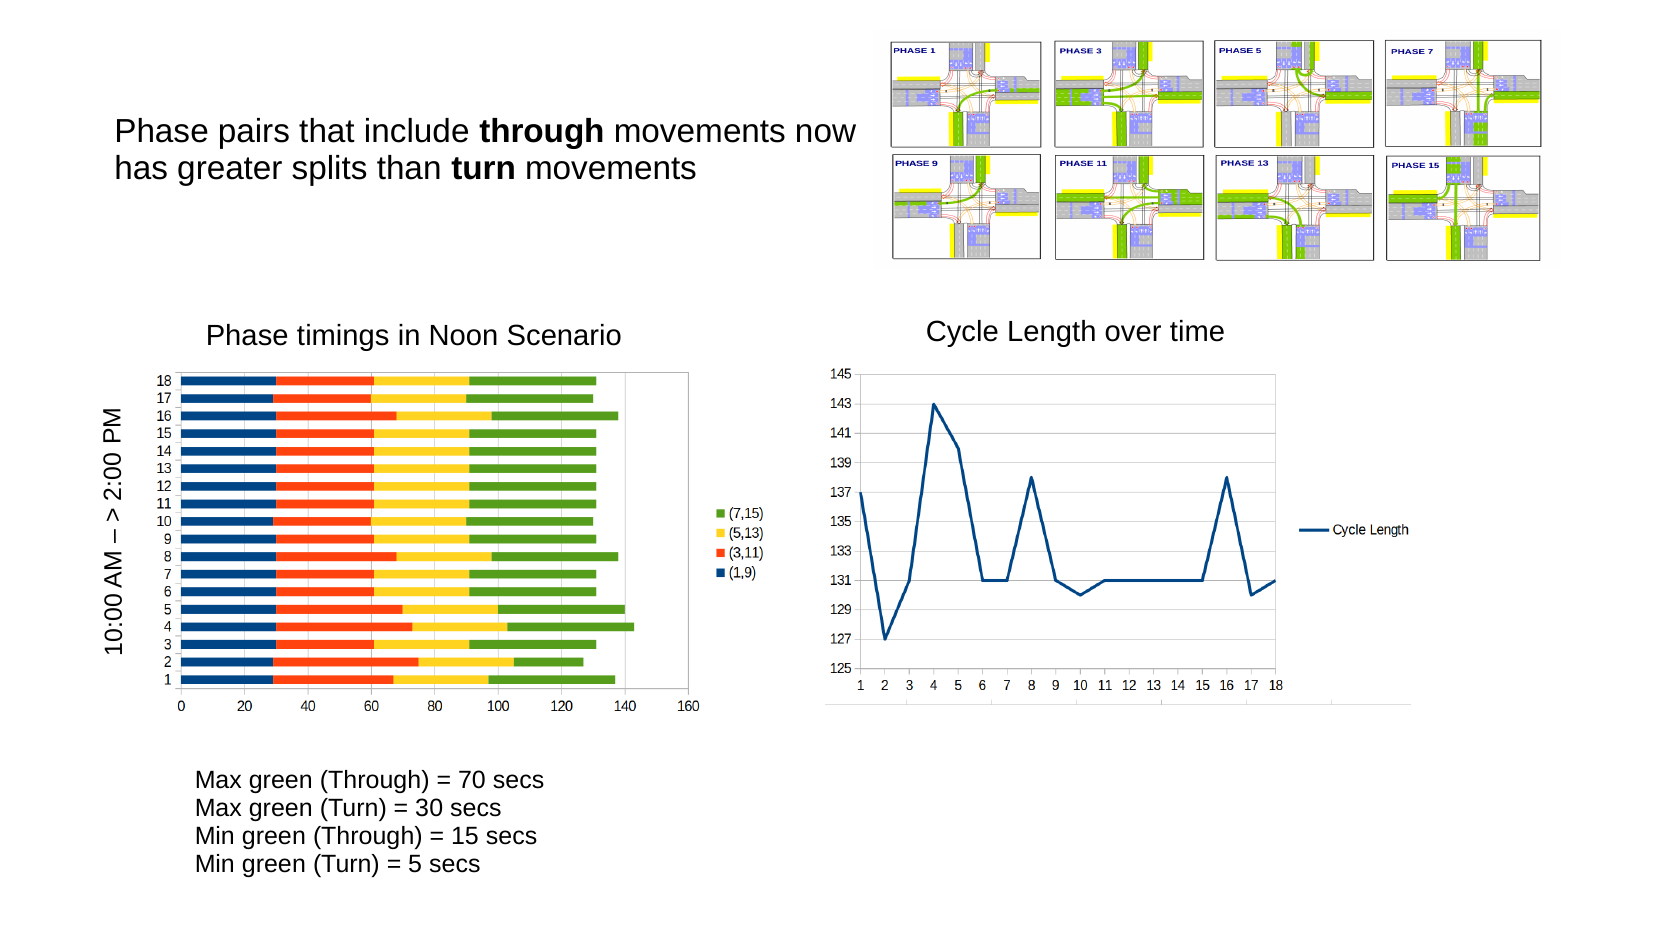

Phase pairs that include through movements now has greater splits than turn movements
Cycle Length over time
# Phase timings in Noon Scenario
10:00 AM – > 2:00 PM
Max green (Through) = 70 secs
Max green (Turn) = 30 secs
Min green (Through) = 15 secs
Min green (Turn) = 5 secs